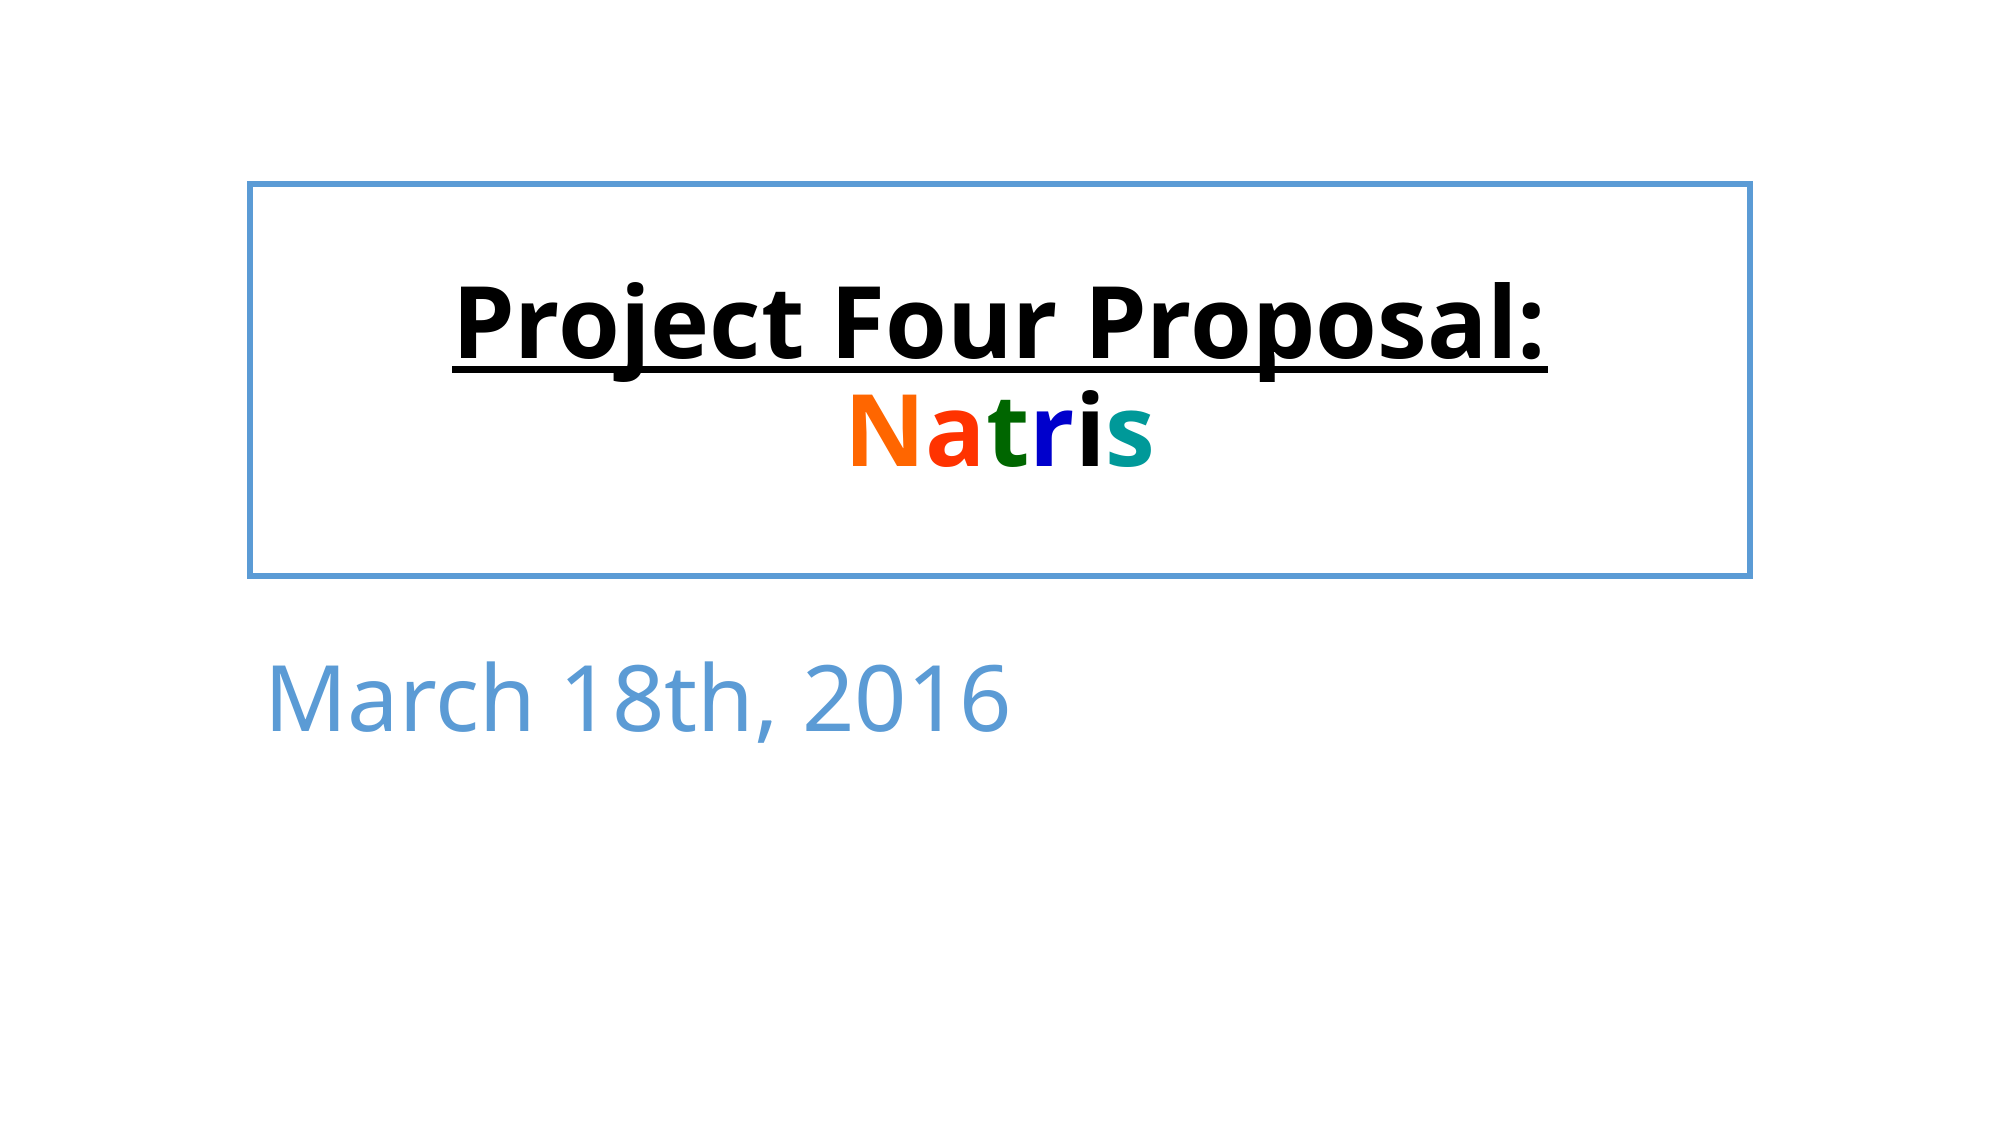

# Project Four Proposal: Natris
March 18th, 2016